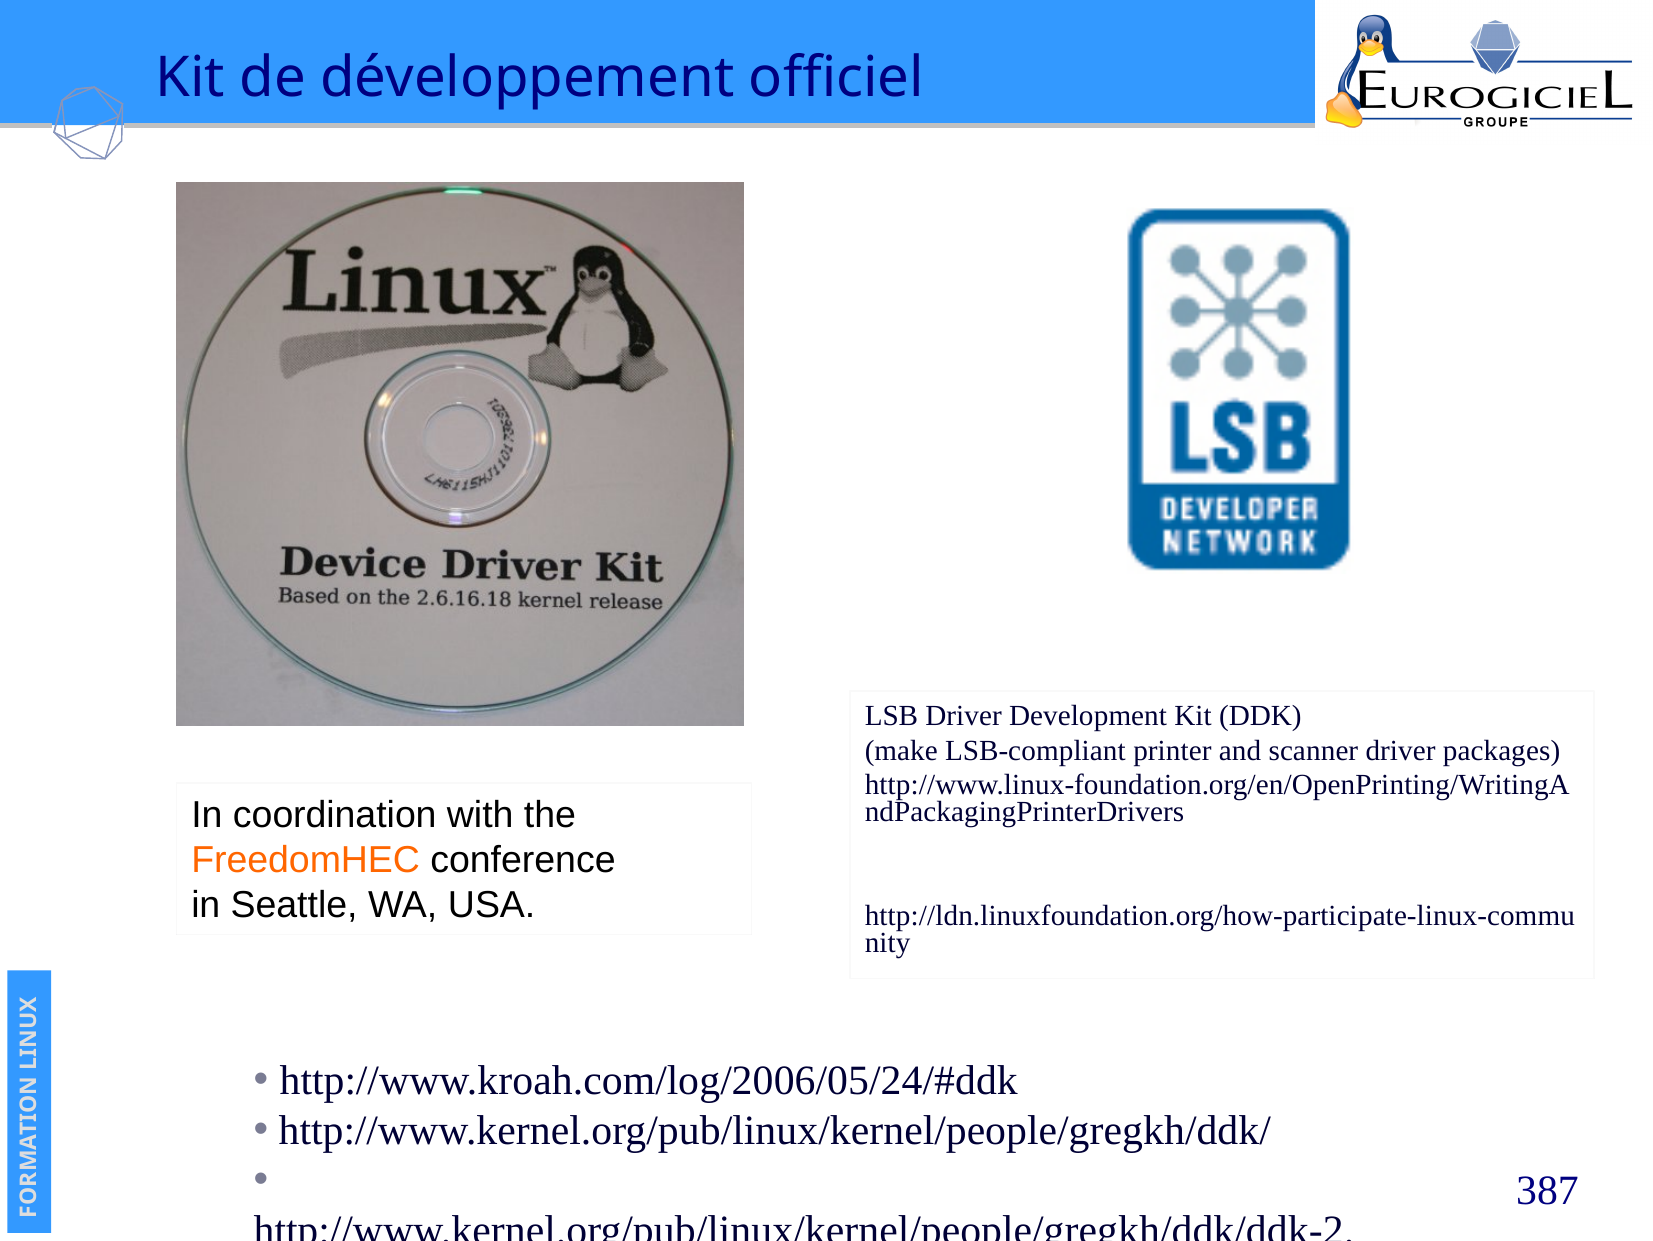

# Kit de développement officiel
LSB Driver Development Kit (DDK)
(make LSB-compliant printer and scanner driver packages)
http://www.linux-foundation.org/en/OpenPrinting/WritingAndPackagingPrinterDrivers
http://ldn.linuxfoundation.org/how-participate-linux-community
In coordination with the
FreedomHEC conference
in Seattle, WA, USA.
 http://www.kroah.com/log/2006/05/24/#ddk
 http://www.kernel.org/pub/linux/kernel/people/gregkh/ddk/
 http://www.kernel.org/pub/linux/kernel/people/gregkh/ddk/ddk-2.6.16.18.iso.bz2